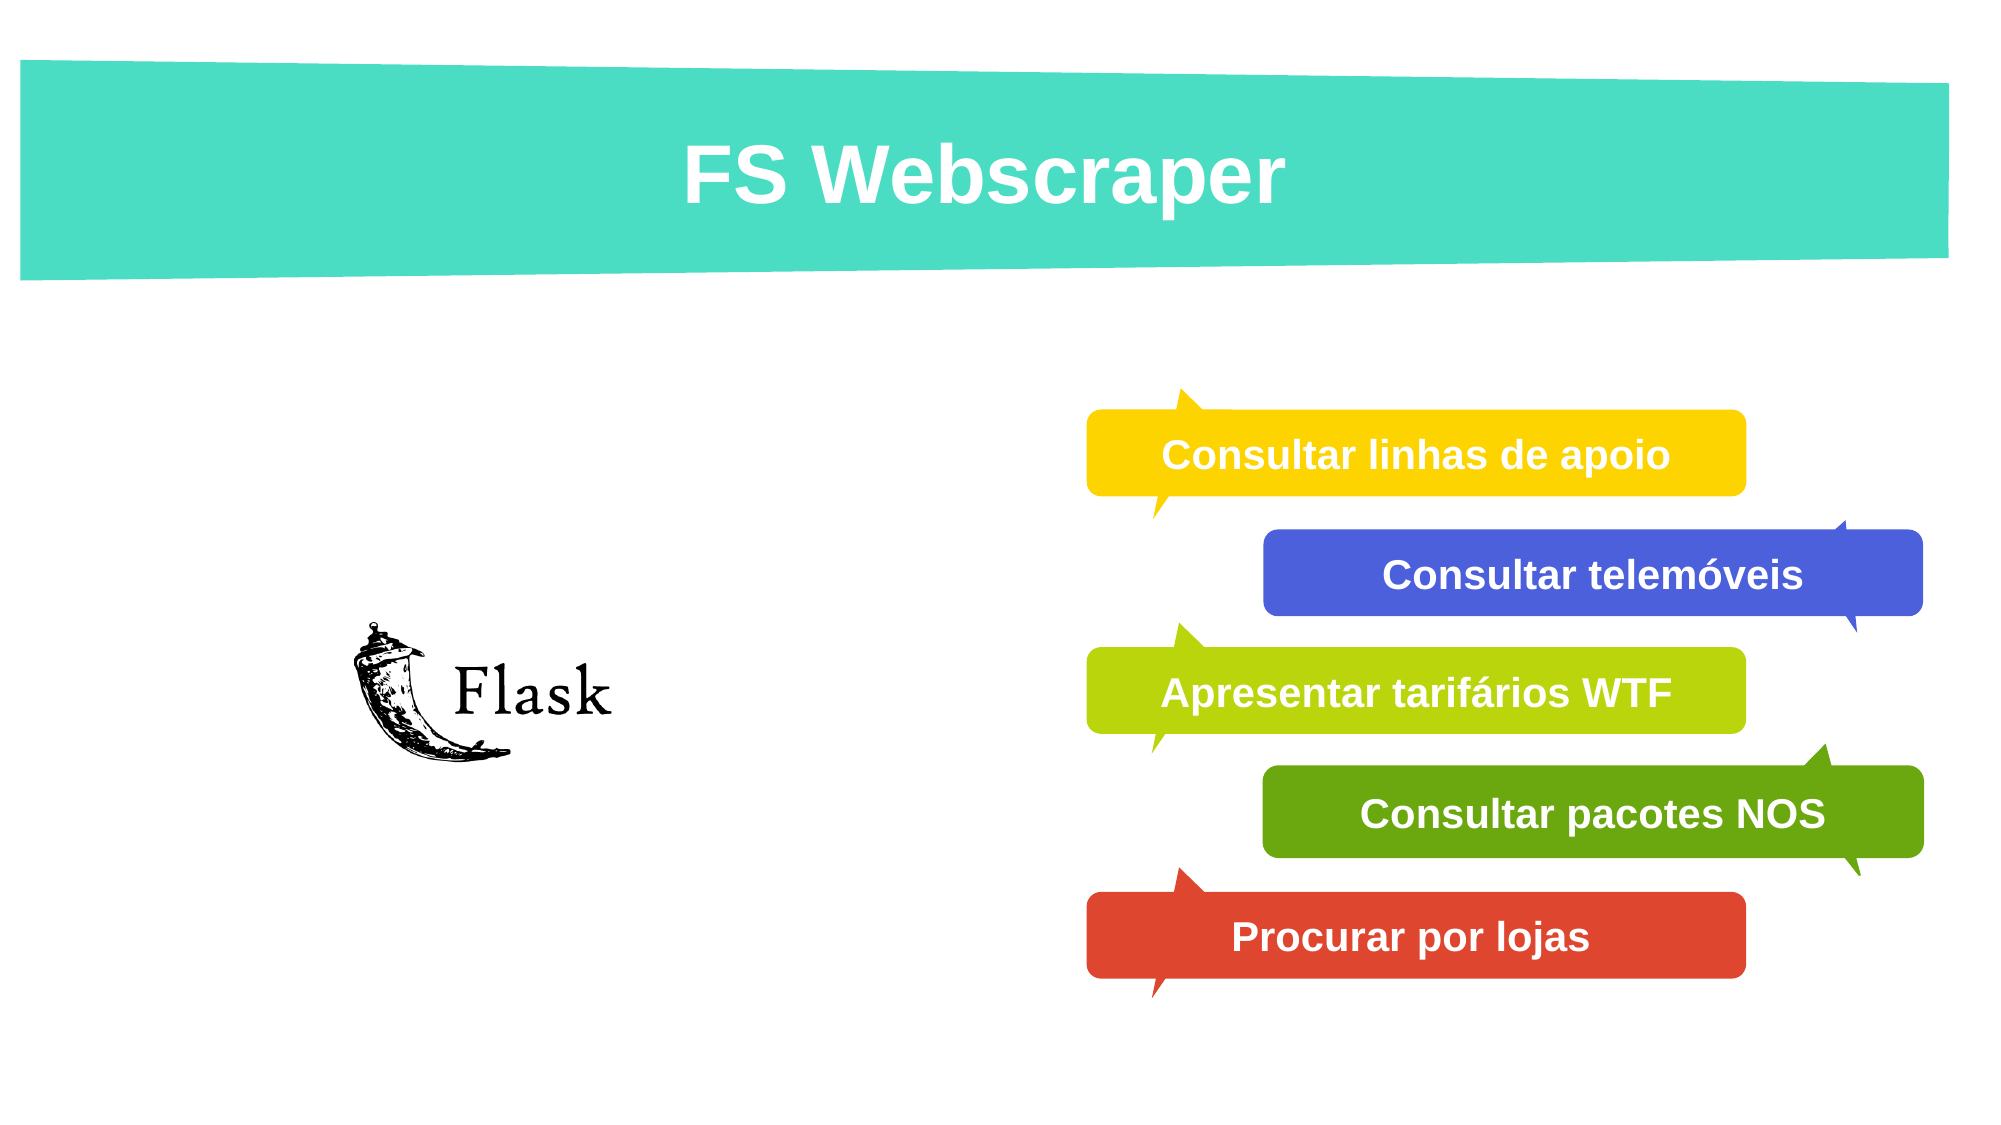

FS Webscraper
Consultar linhas de apoio
Consultar telemóveis
Apresentar tarifários WTF
Consultar pacotes NOS
Procurar por lojas